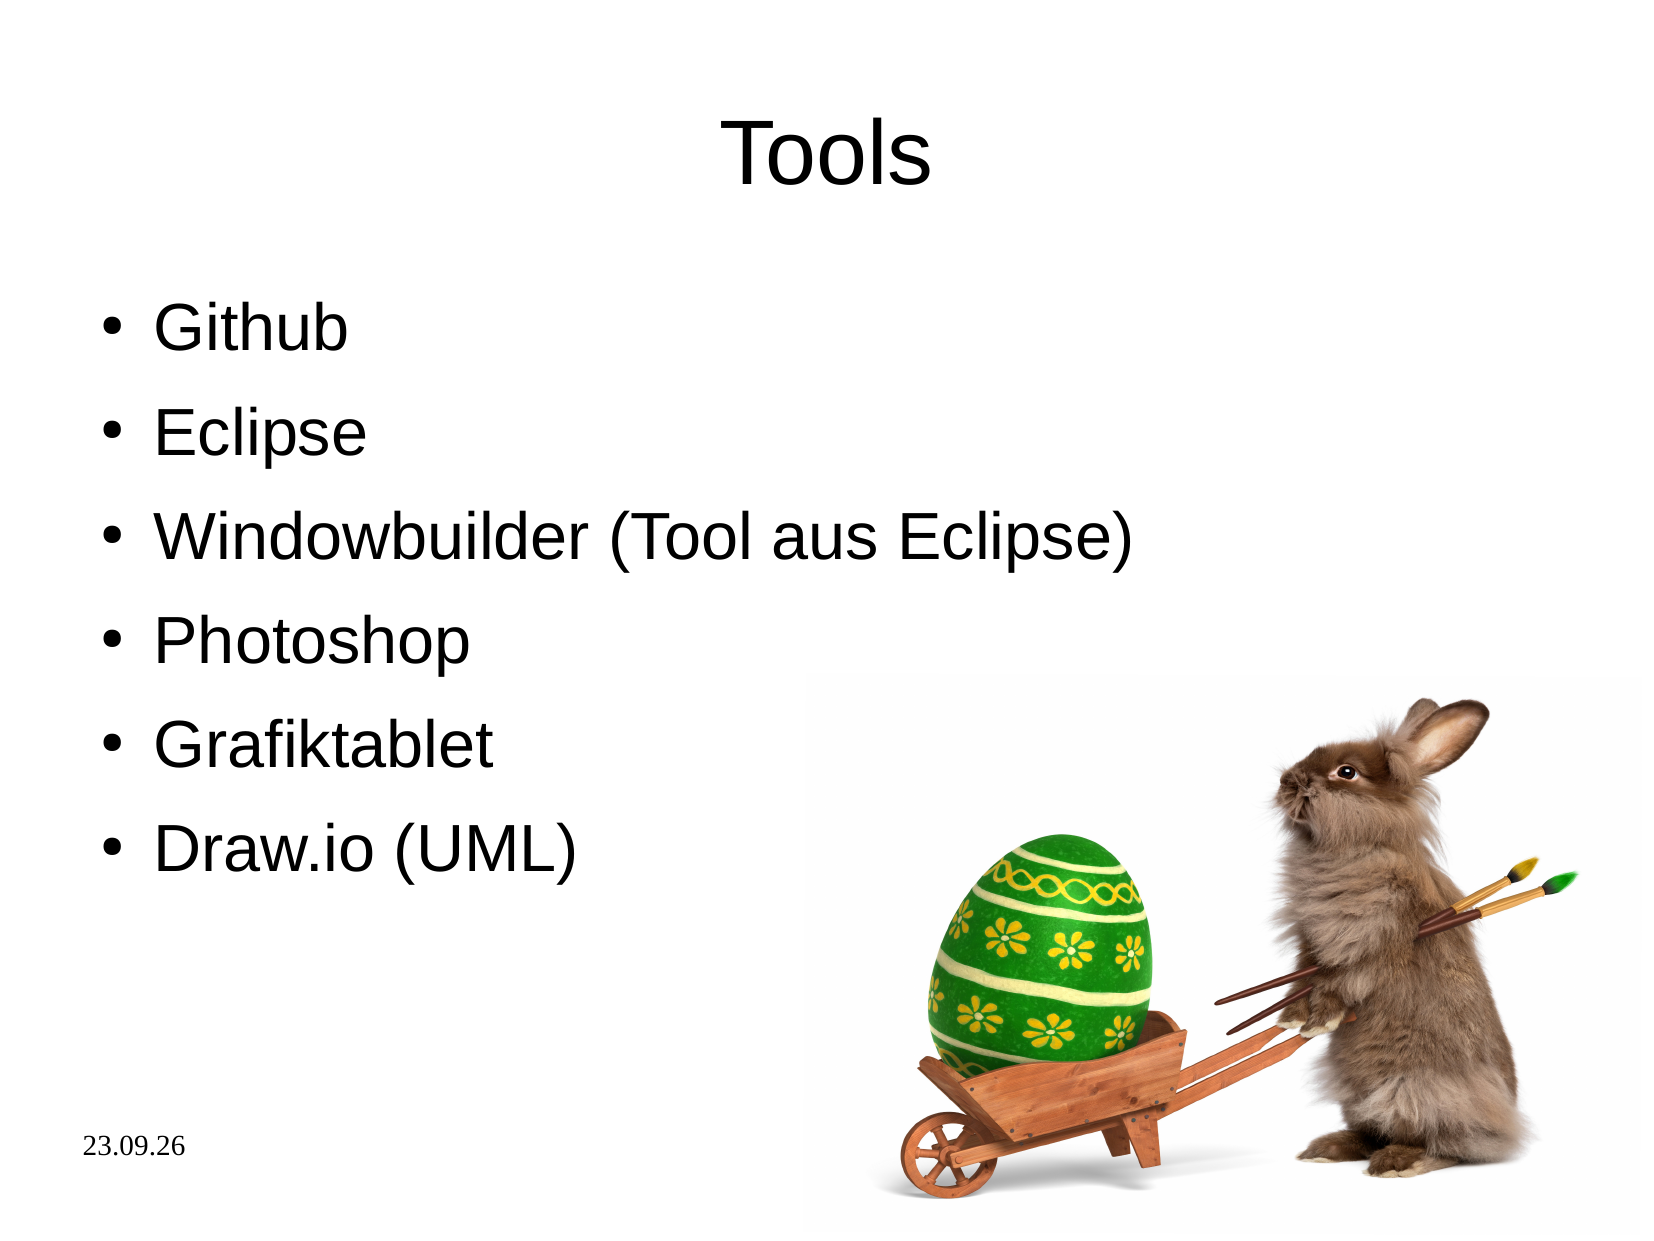

# Tools
Github
Eclipse
Windowbuilder (Tool aus Eclipse)
Photoshop
Grafiktablet
Draw.io (UML)